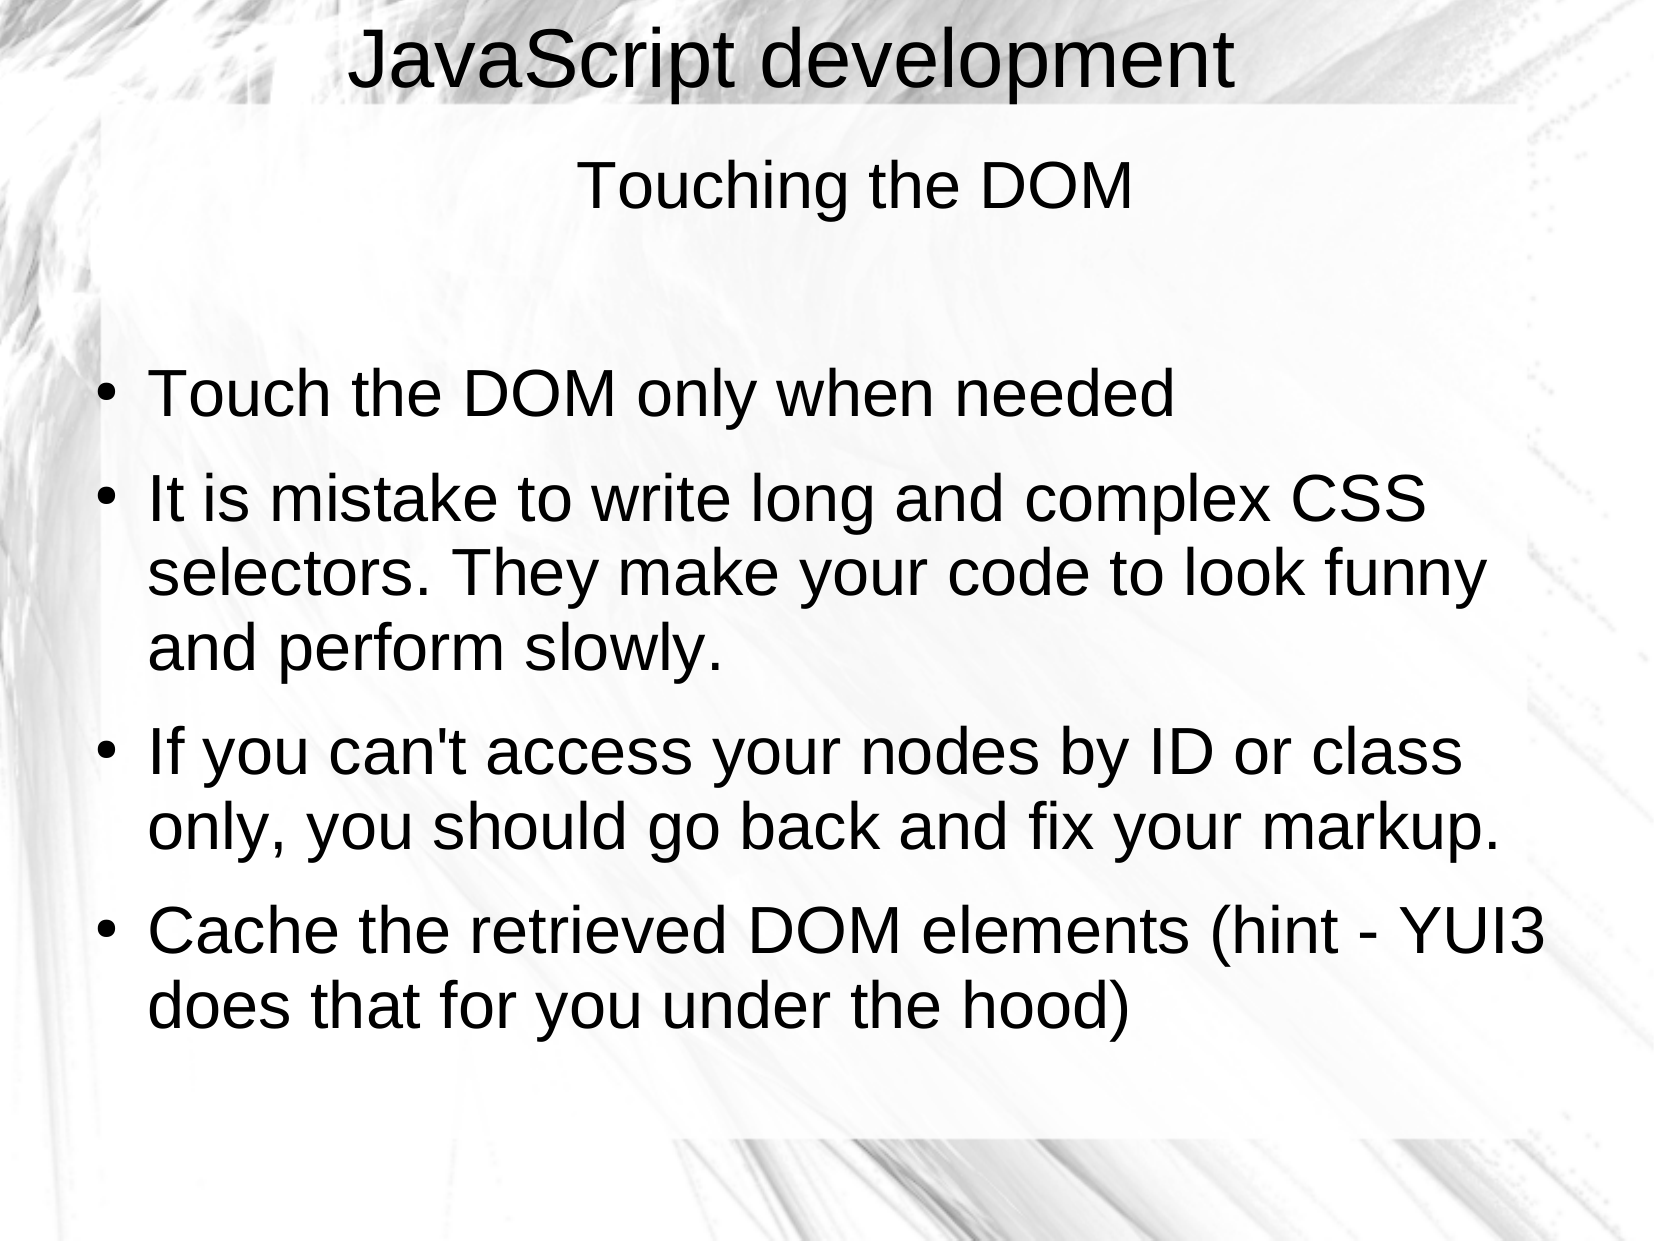

# JavaScript development
Touching the DOM
Touch the DOM only when needed
It is mistake to write long and complex CSS selectors. They make your code to look funny and perform slowly.
If you can't access your nodes by ID or class only, you should go back and fix your markup.
Cache the retrieved DOM elements (hint - YUI3 does that for you under the hood)